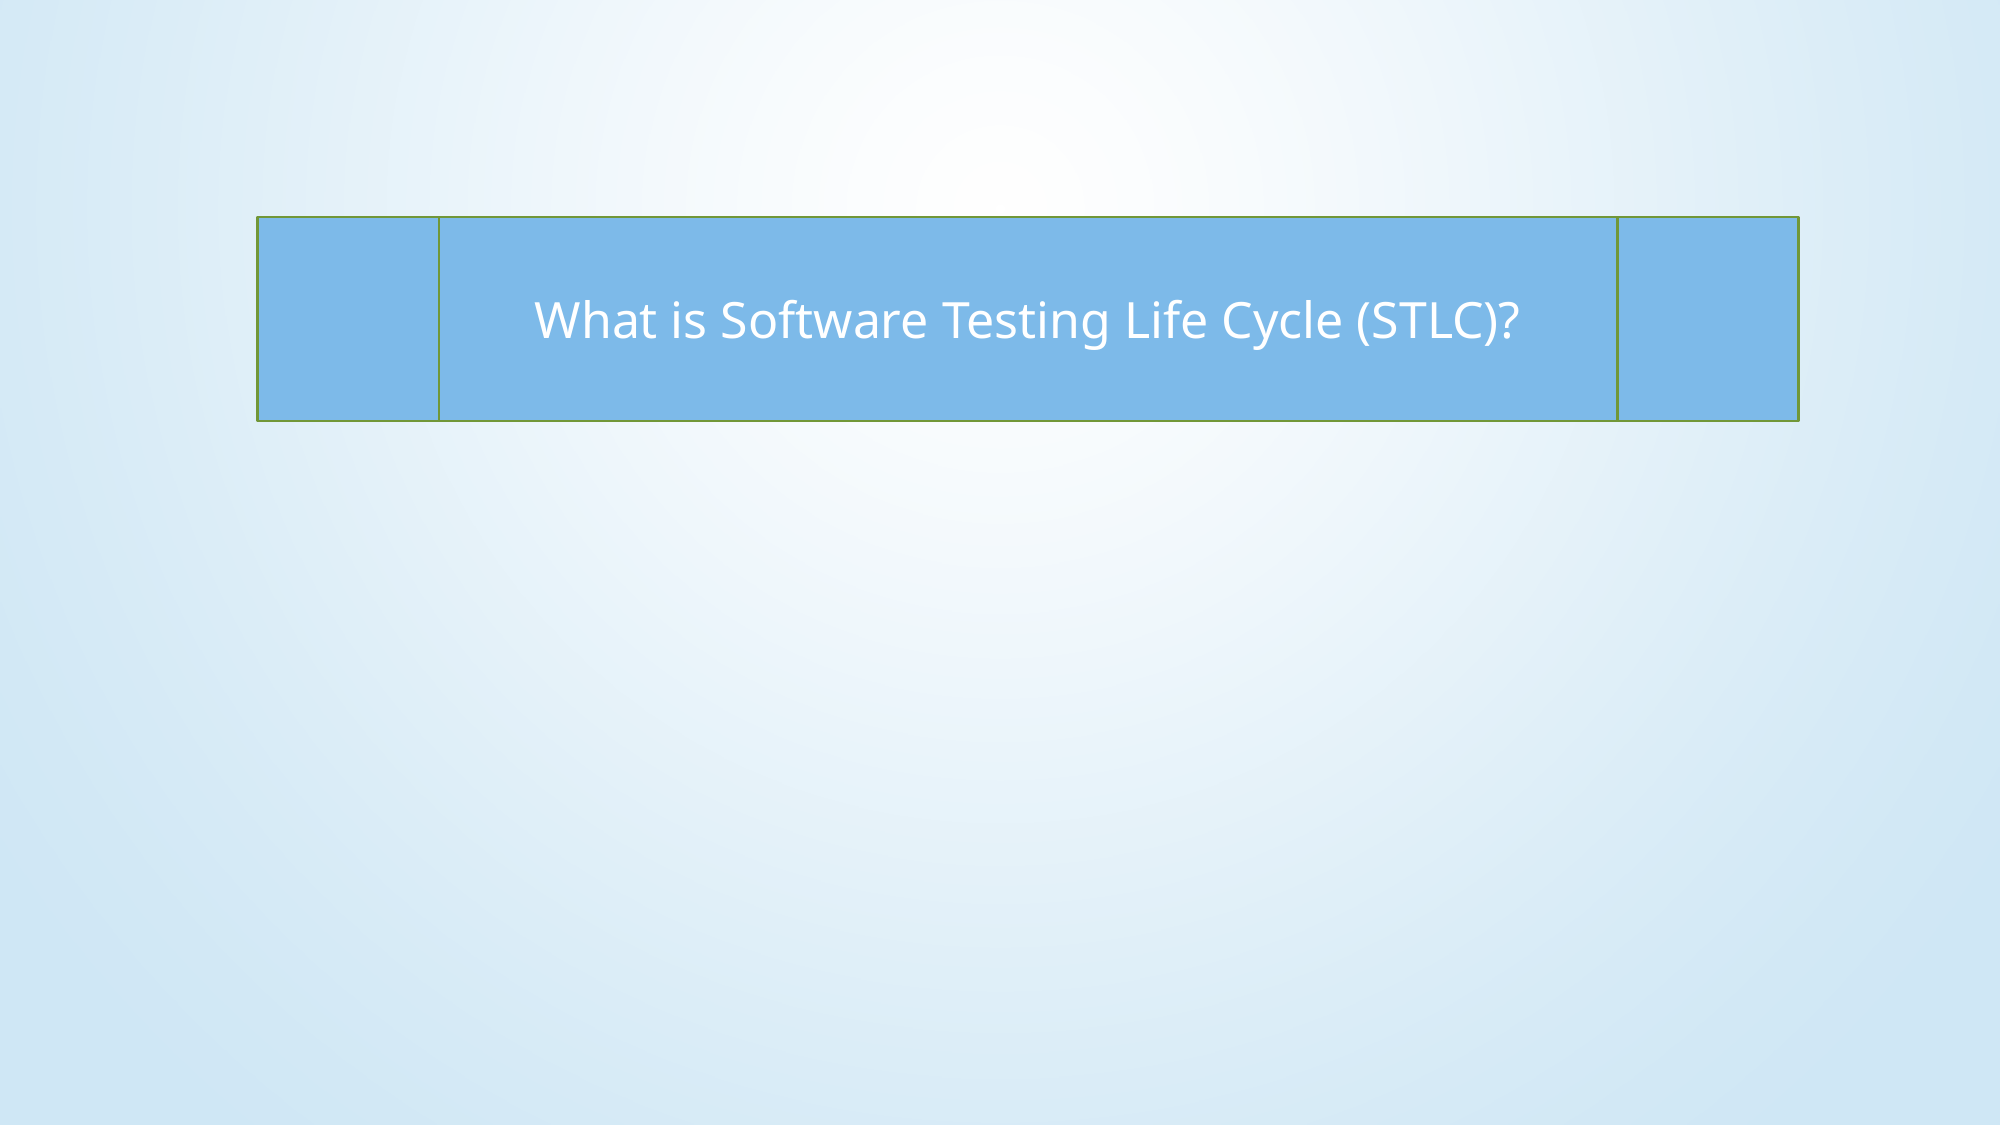

What is Software Testing Life Cycle (STLC)?
Test Planning
Review the
Test Cases
Writing
Test Cases
Requirement
Study
Bug logging
and tracking
Executing the
Test Cases